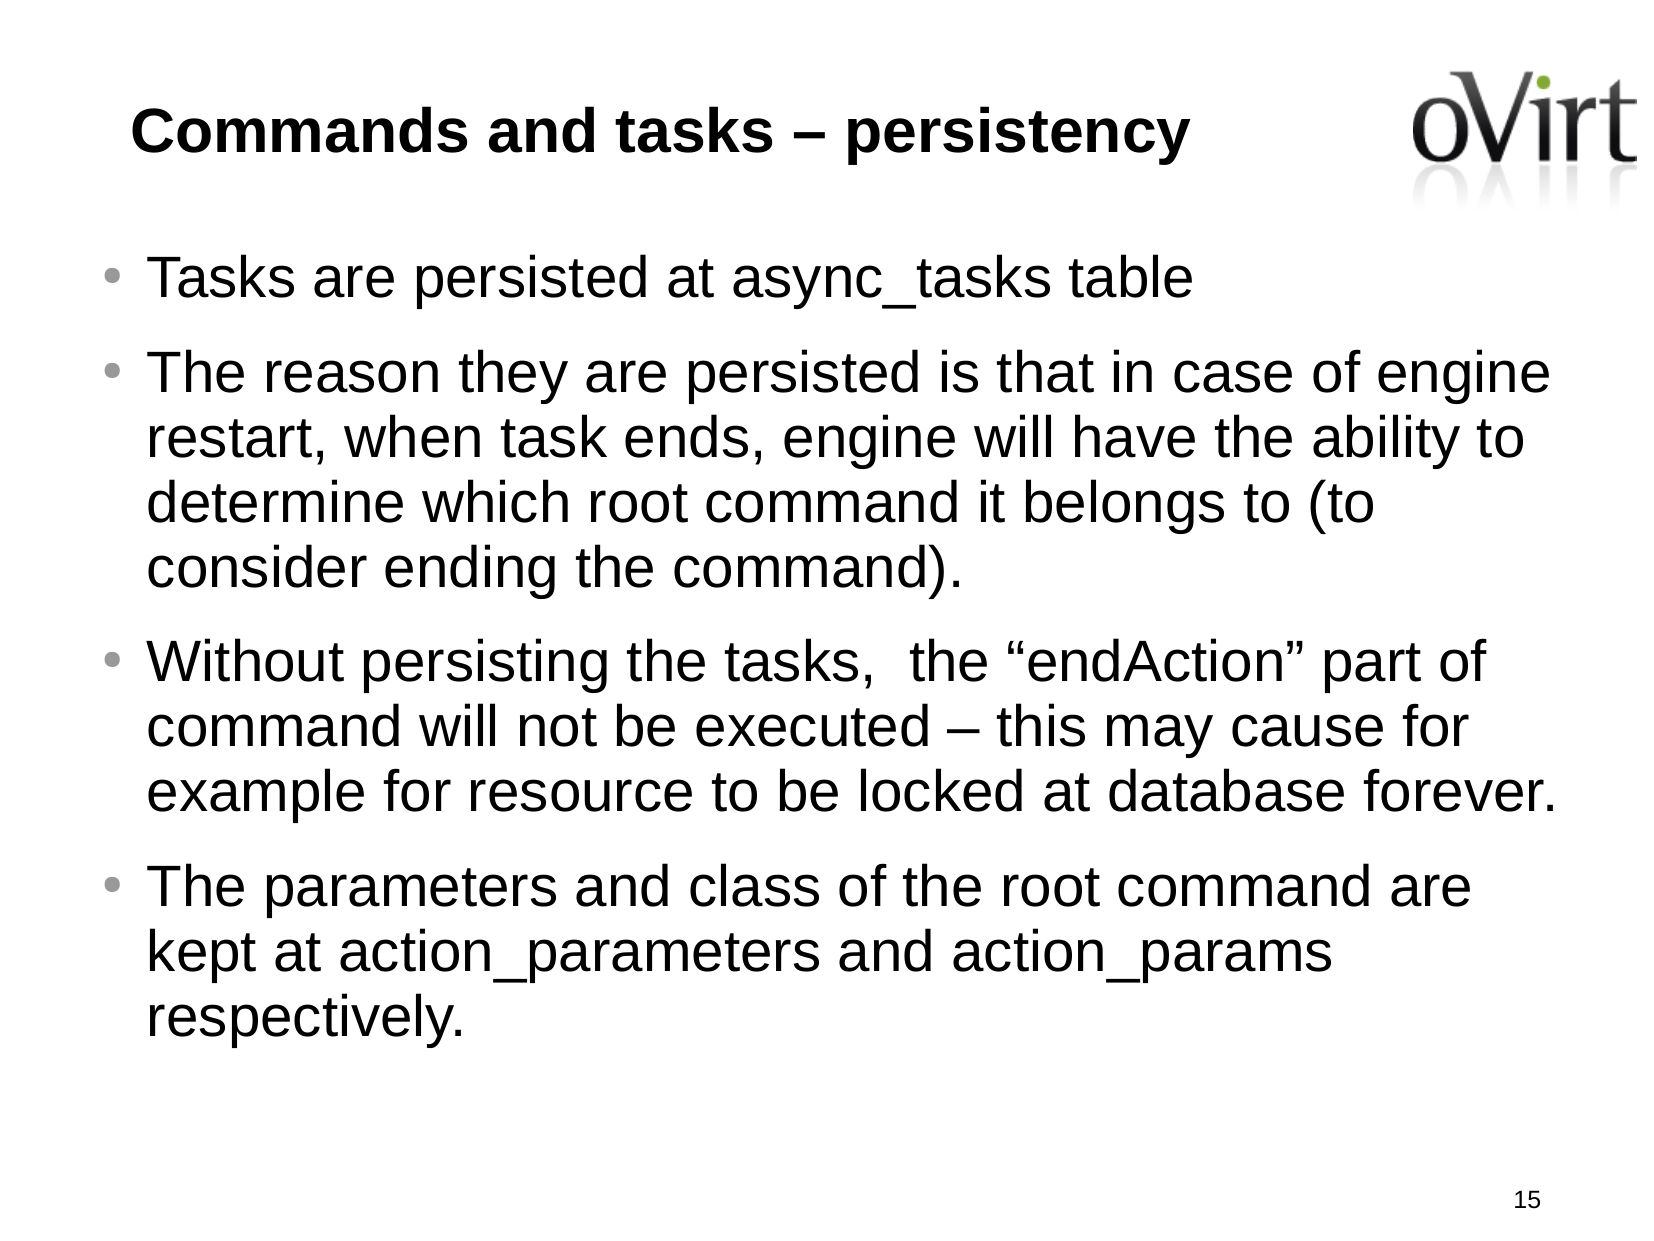

# Commands and tasks – persistency
Tasks are persisted at async_tasks table
The reason they are persisted is that in case of engine restart, when task ends, engine will have the ability to determine which root command it belongs to (to consider ending the command).
Without persisting the tasks, the “endAction” part of command will not be executed – this may cause for example for resource to be locked at database forever.
The parameters and class of the root command are kept at action_parameters and action_params respectively.